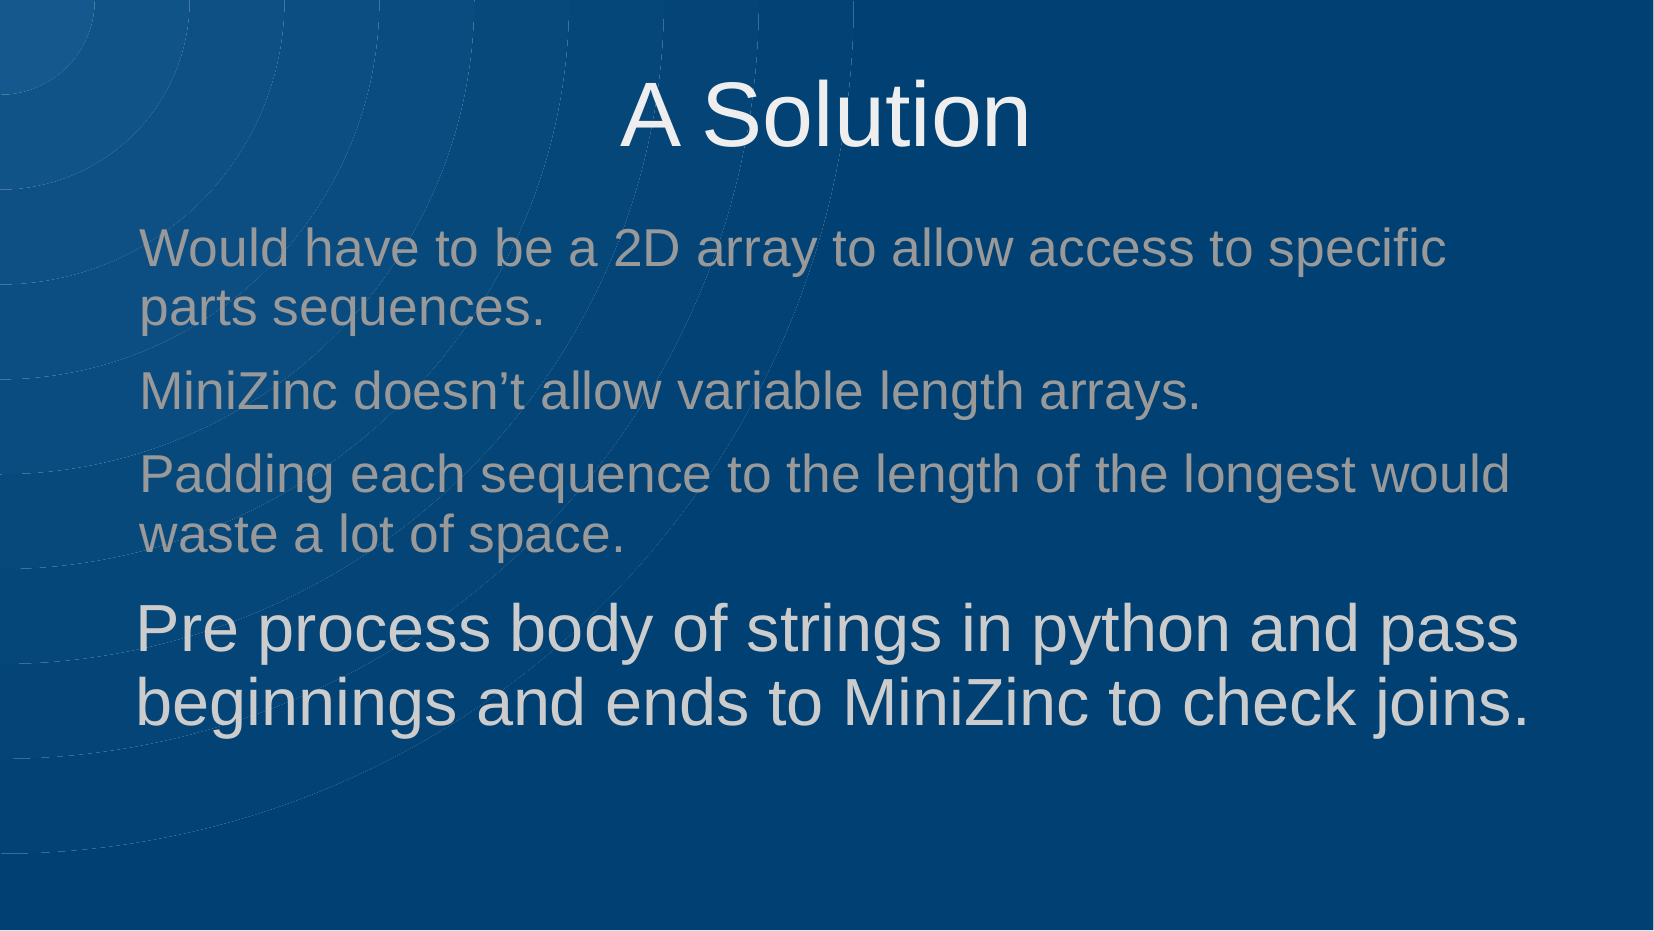

# A Solution
Would have to be a 2D array to allow access to specific parts sequences.
MiniZinc doesn’t allow variable length arrays.
Padding each sequence to the length of the longest would waste a lot of space.
Pre process body of strings in python and pass beginnings and ends to MiniZinc to check joins.